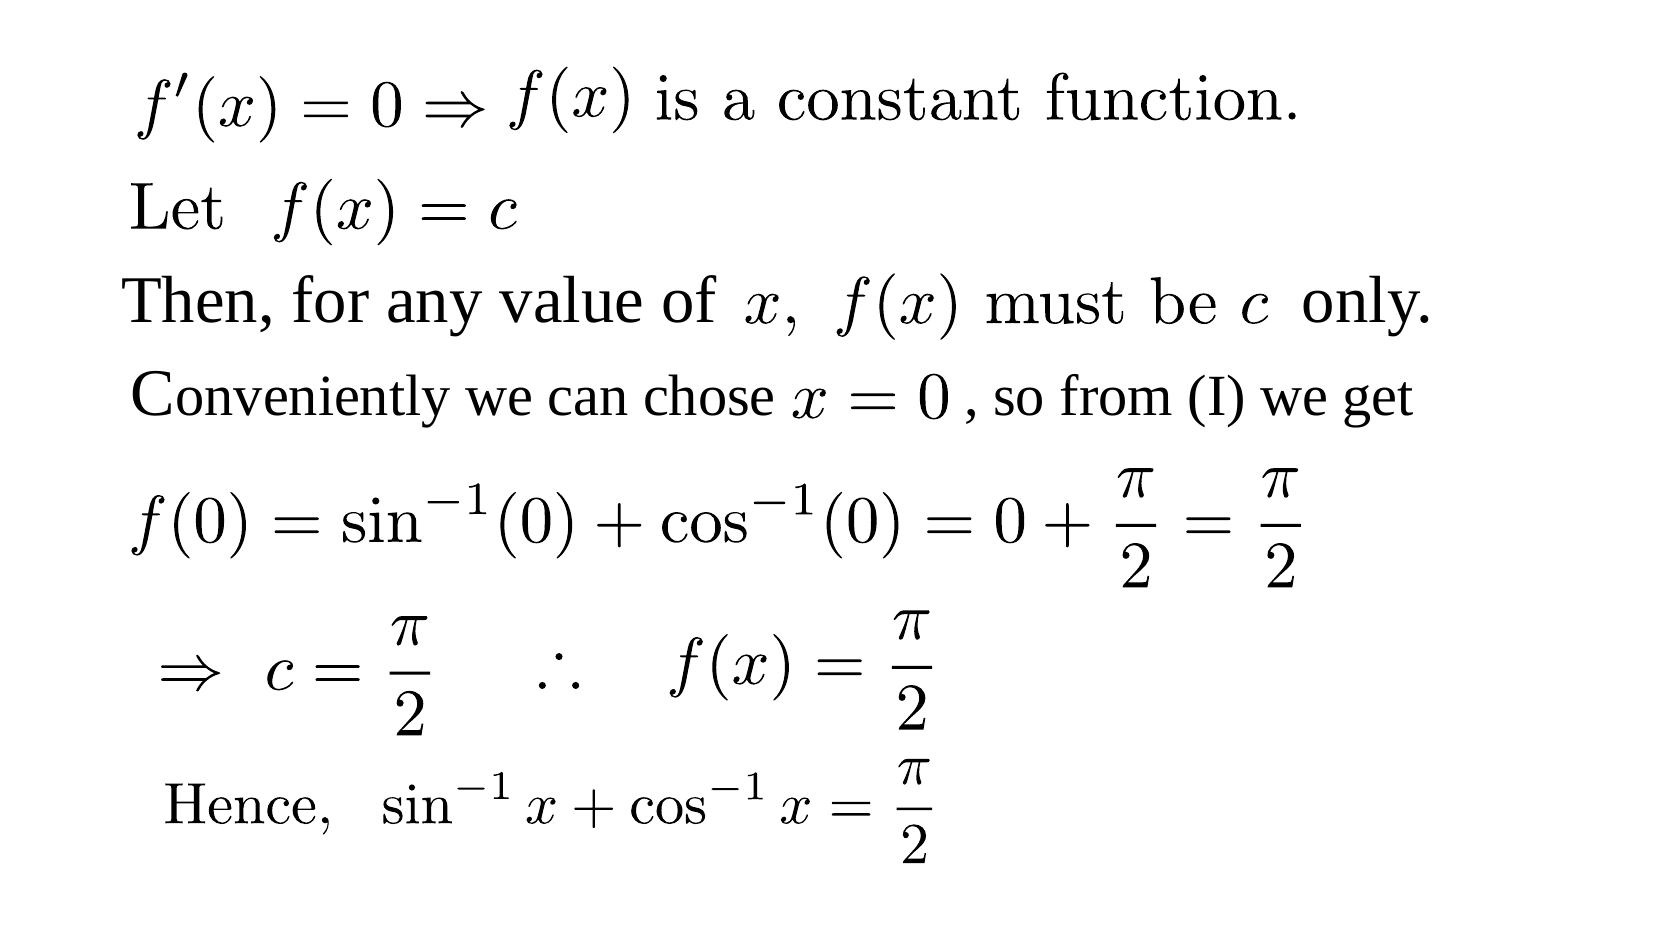

# . Then, for any value of only. Conveniently we can chose , so from (I) we get